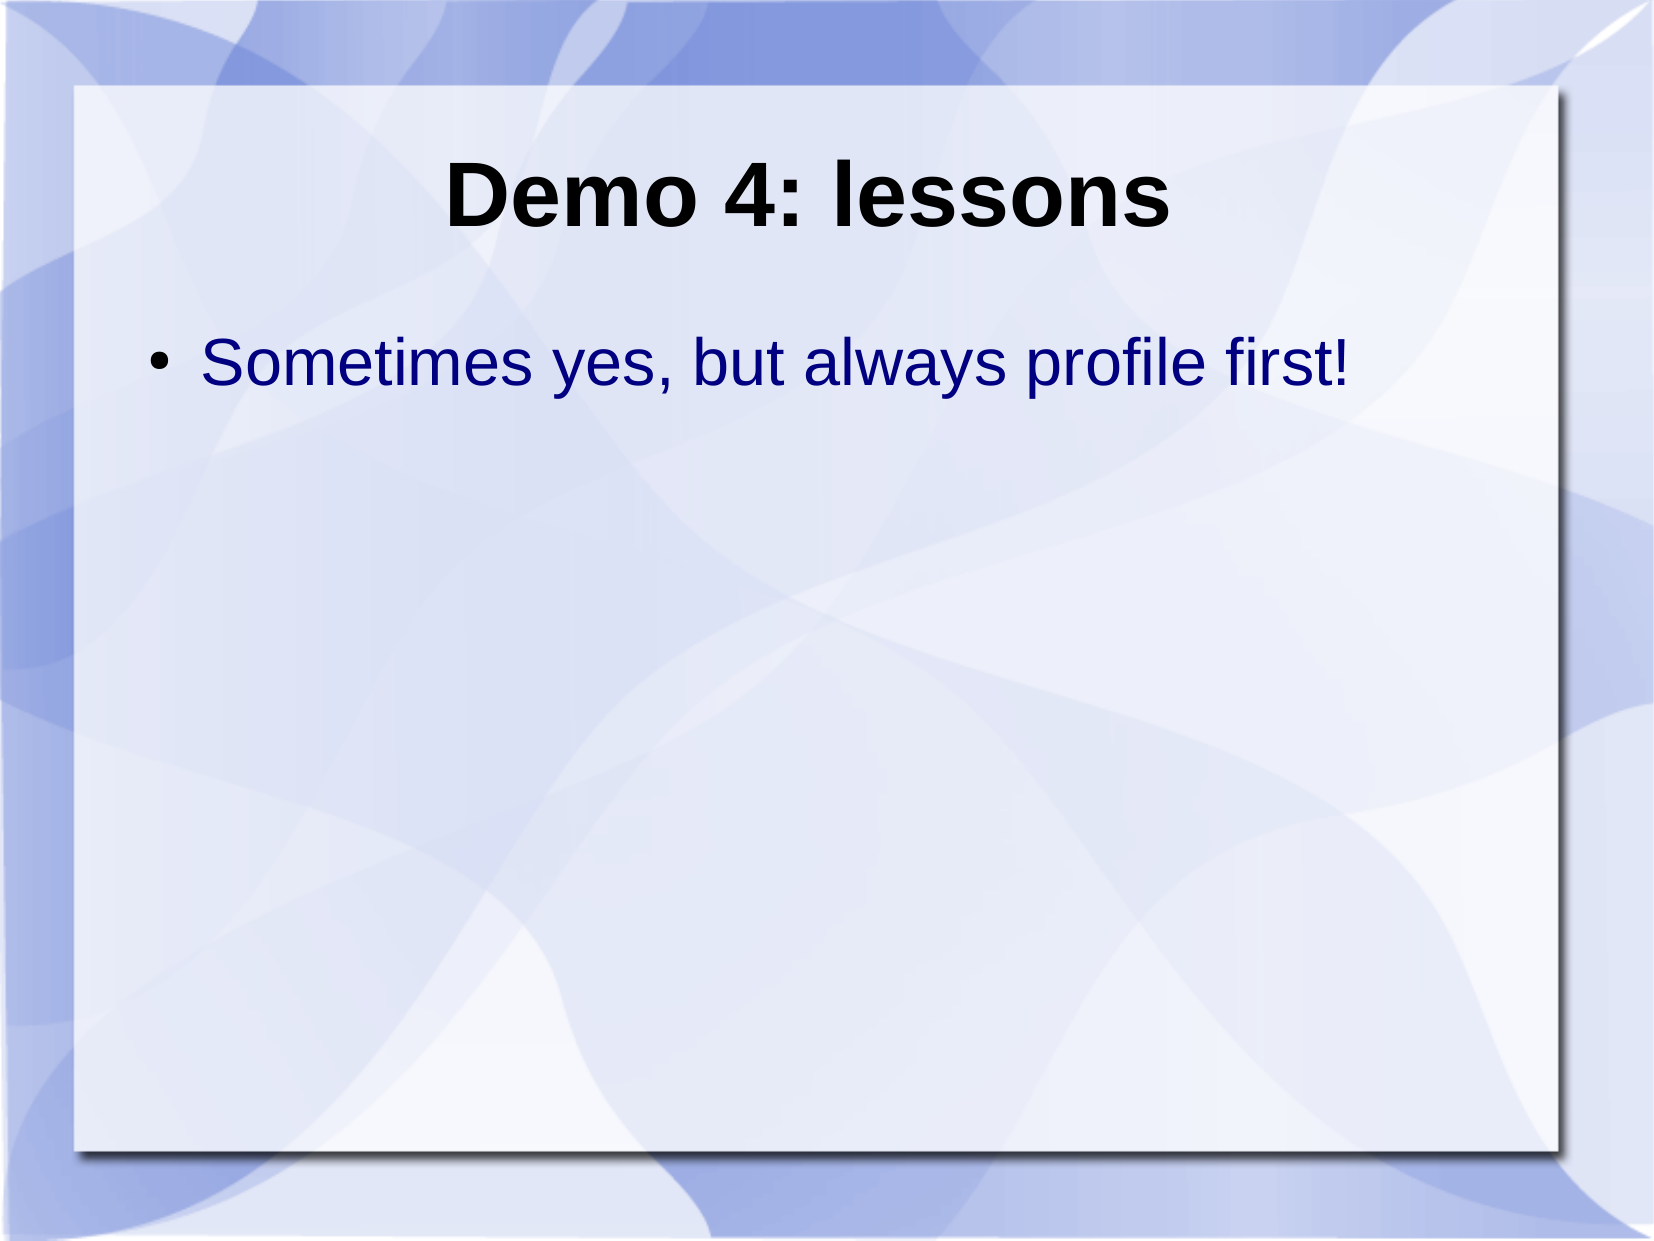

# Demo 4: lessons
Sometimes yes, but always profile first!